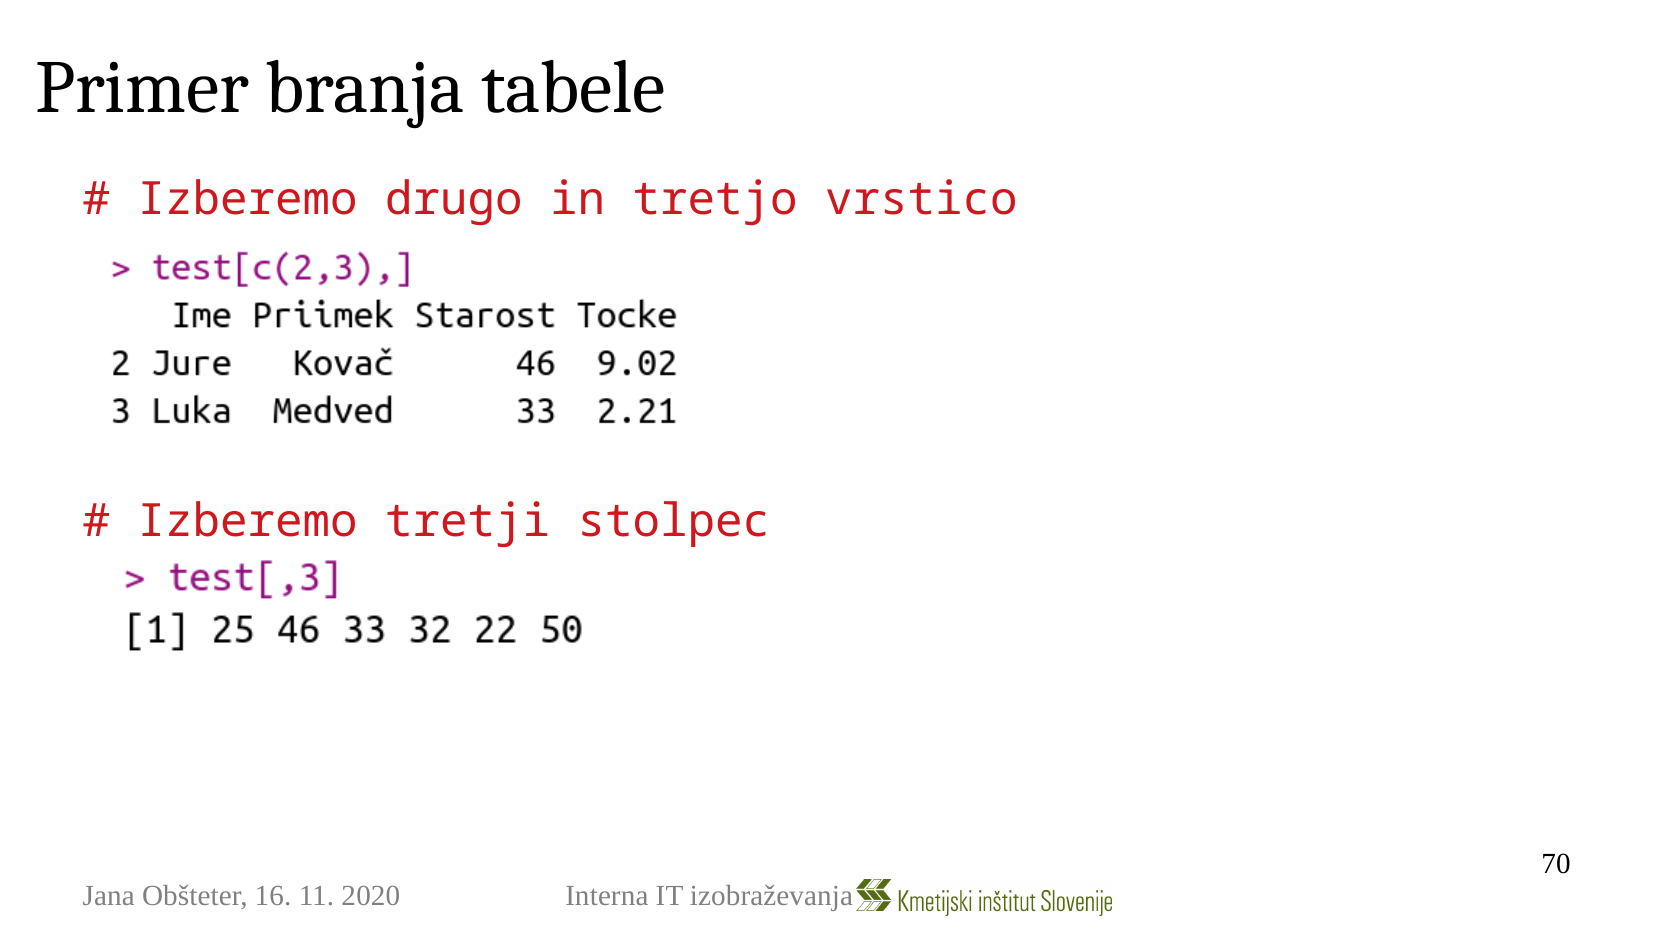

# Primer branja tabele
# Izberemo drugo in tretjo vrstico
# Izberemo tretji stolpec
70